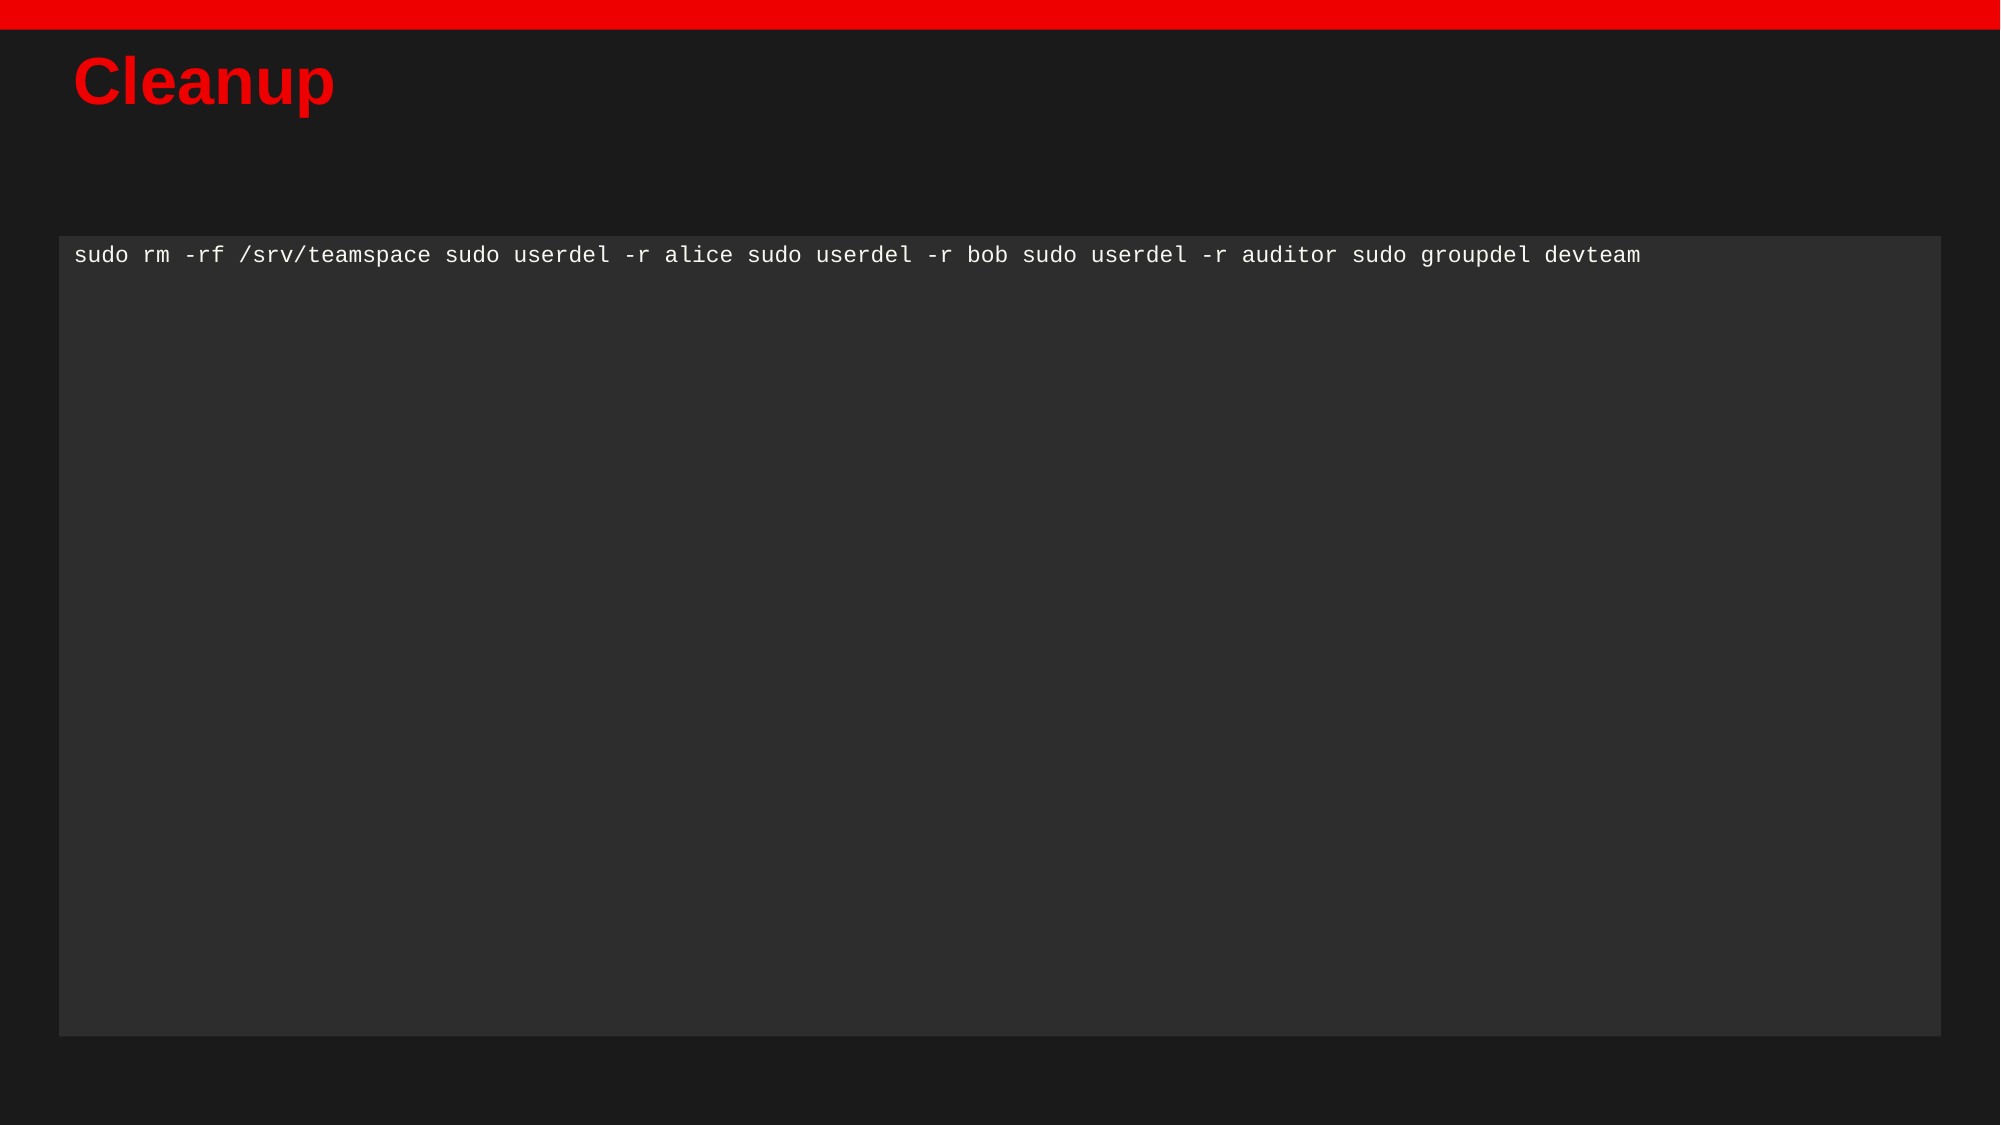

Cleanup
sudo rm -rf /srv/teamspace sudo userdel -r alice sudo userdel -r bob sudo userdel -r auditor sudo groupdel devteam